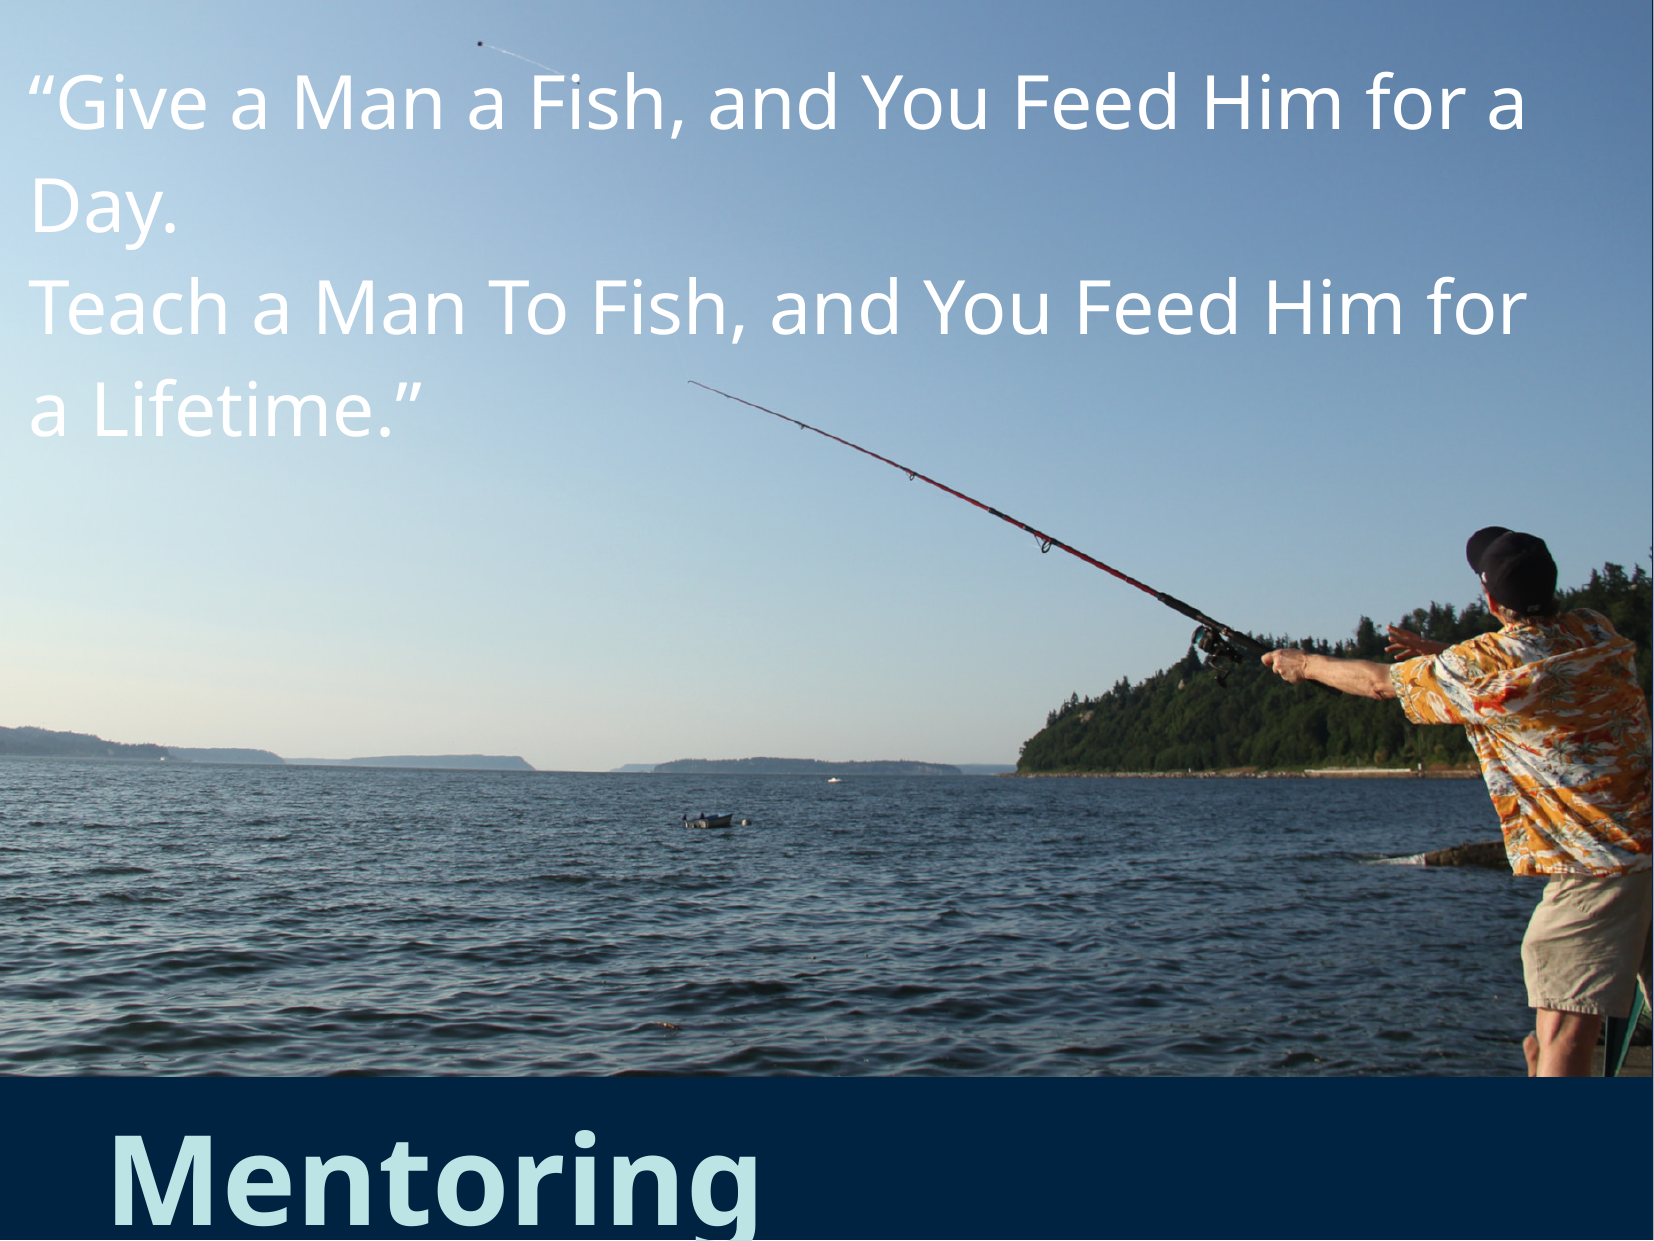

# “Give a Man a Fish, and You Feed Him for a Day. Teach a Man To Fish, and You Feed Him for a Lifetime.”
Mentoring